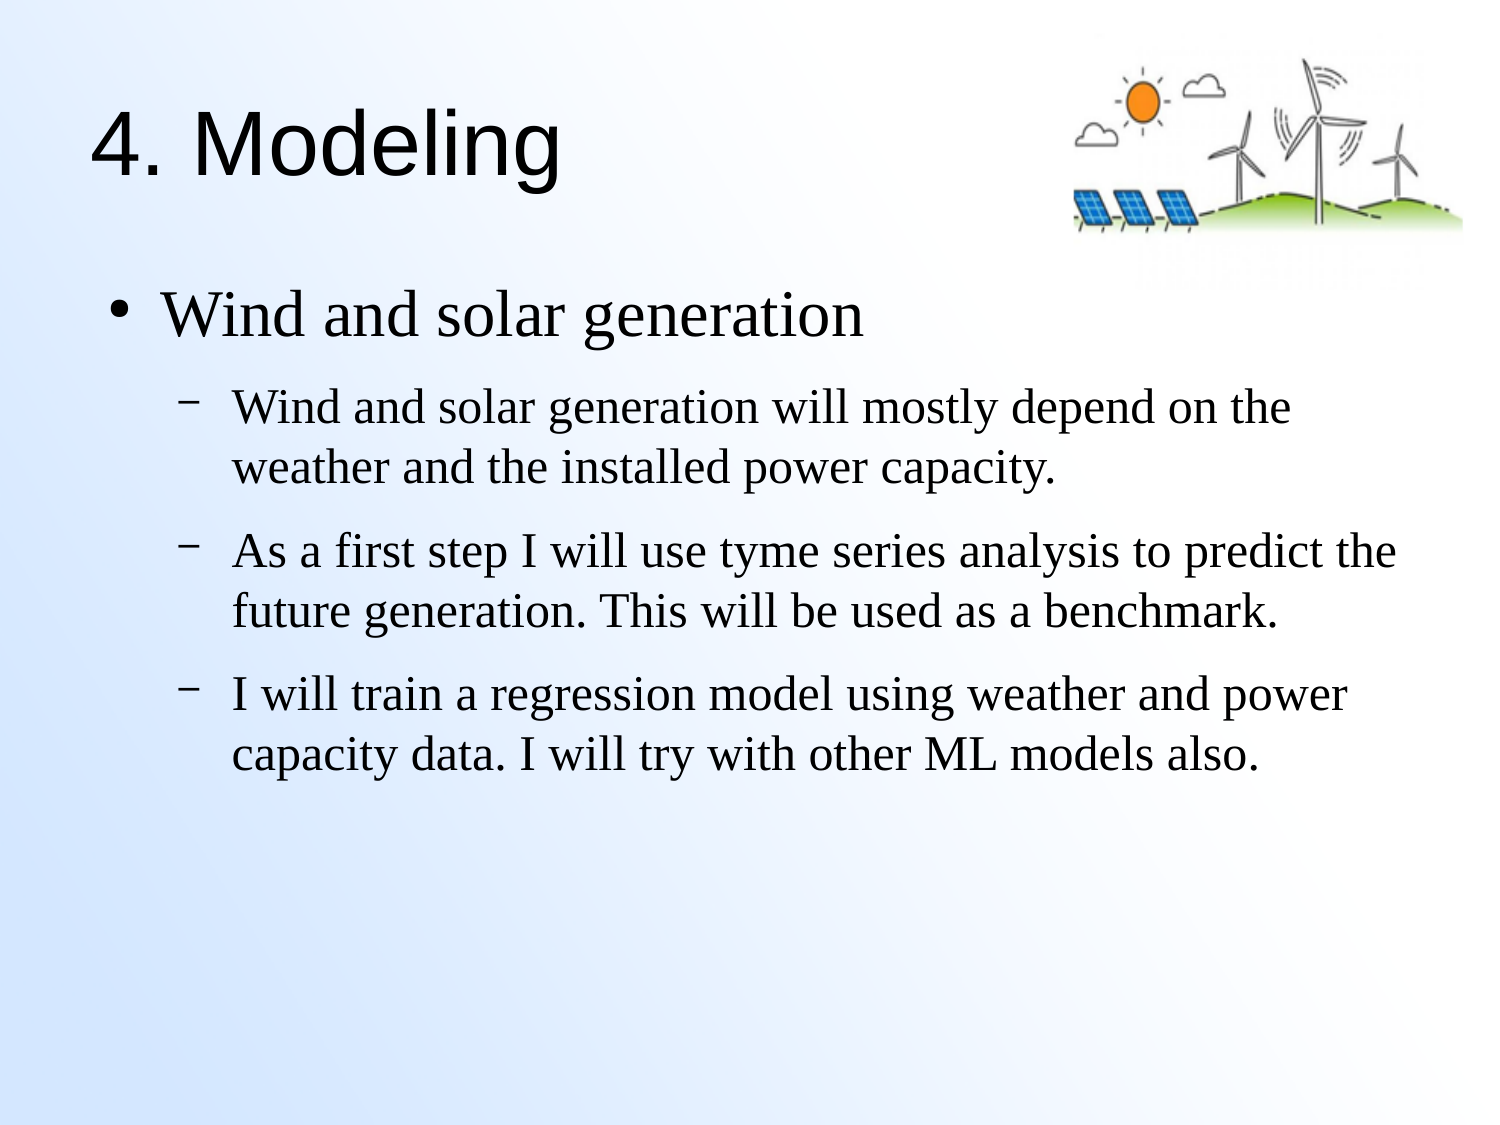

# 4. Modeling
Wind and solar generation
Wind and solar generation will mostly depend on the weather and the installed power capacity.
As a first step I will use tyme series analysis to predict the future generation. This will be used as a benchmark.
I will train a regression model using weather and power capacity data. I will try with other ML models also.